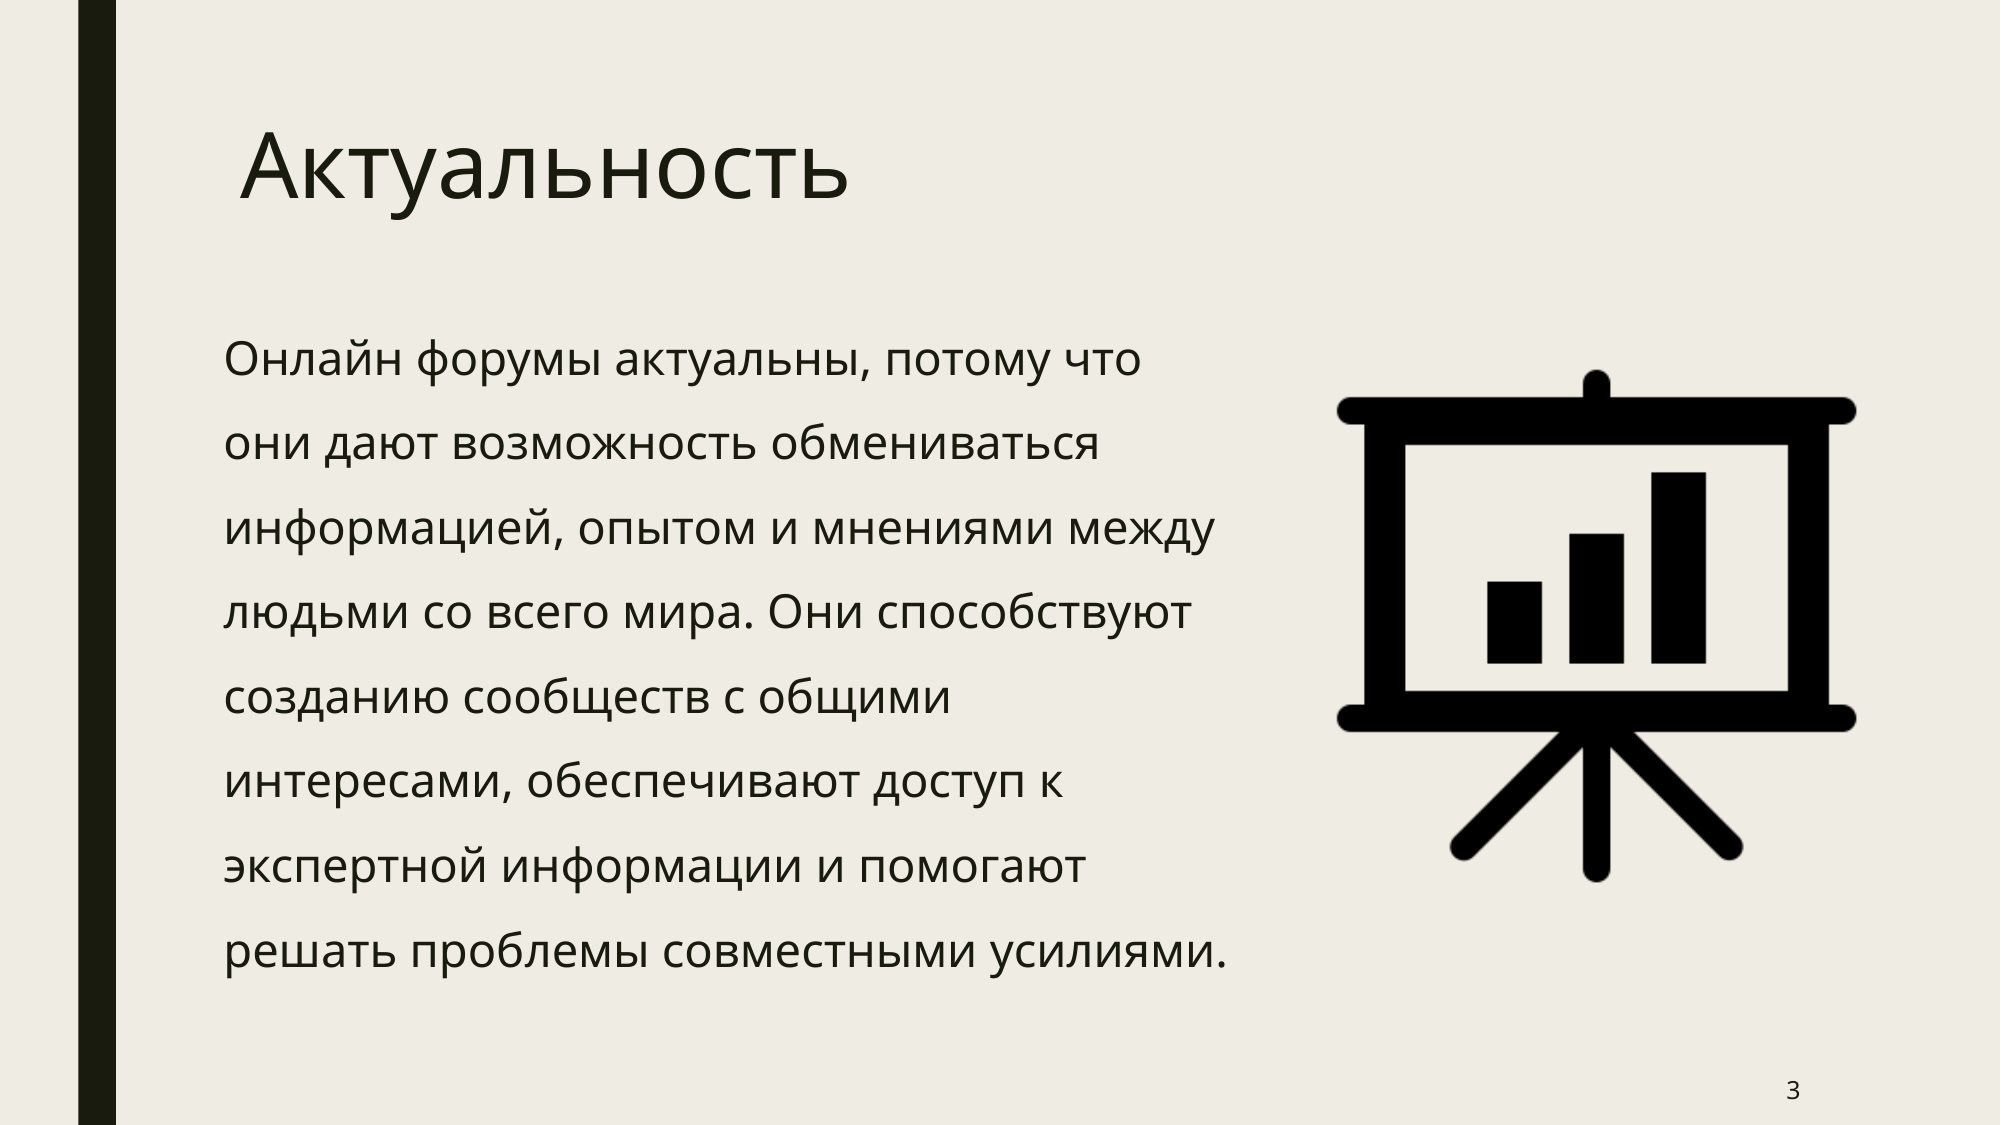

# Актуальность
Онлайн форумы актуальны, потому что они дают возможность обмениваться информацией, опытом и мнениями между людьми со всего мира. Они способствуют созданию сообществ с общими интересами, обеспечивают доступ к экспертной информации и помогают решать проблемы совместными усилиями.
3